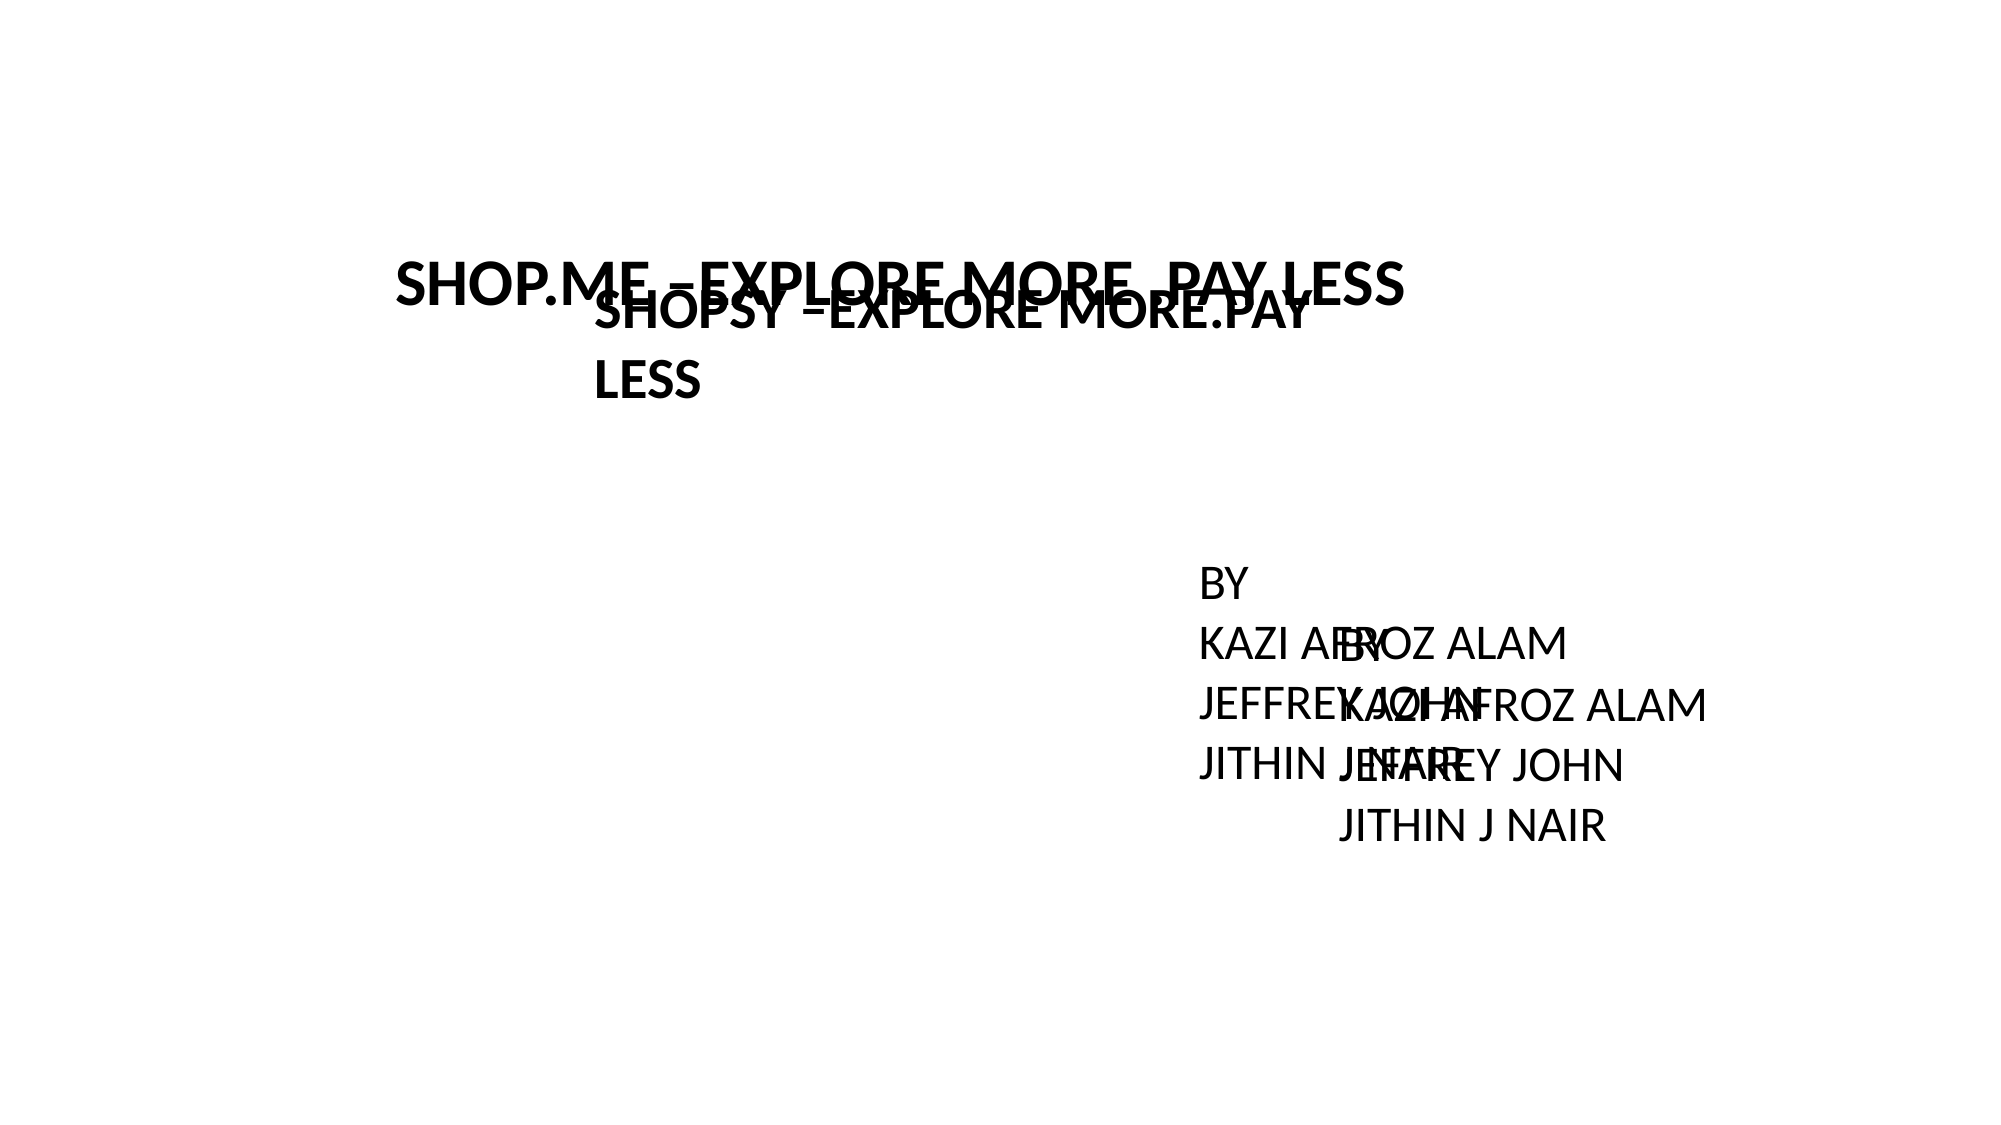

#
SHOP.ME –EXPLORE MORE .PAY LESS
SHOPSY –EXPLORE MORE.PAY  LESS
BY
KAZI AFROZ ALAM
JEFFREY JOHN
JITHIN J NAIR
BY
KAZI AFROZ ALAM
JEFFREY JOHN
JITHIN J NAIR